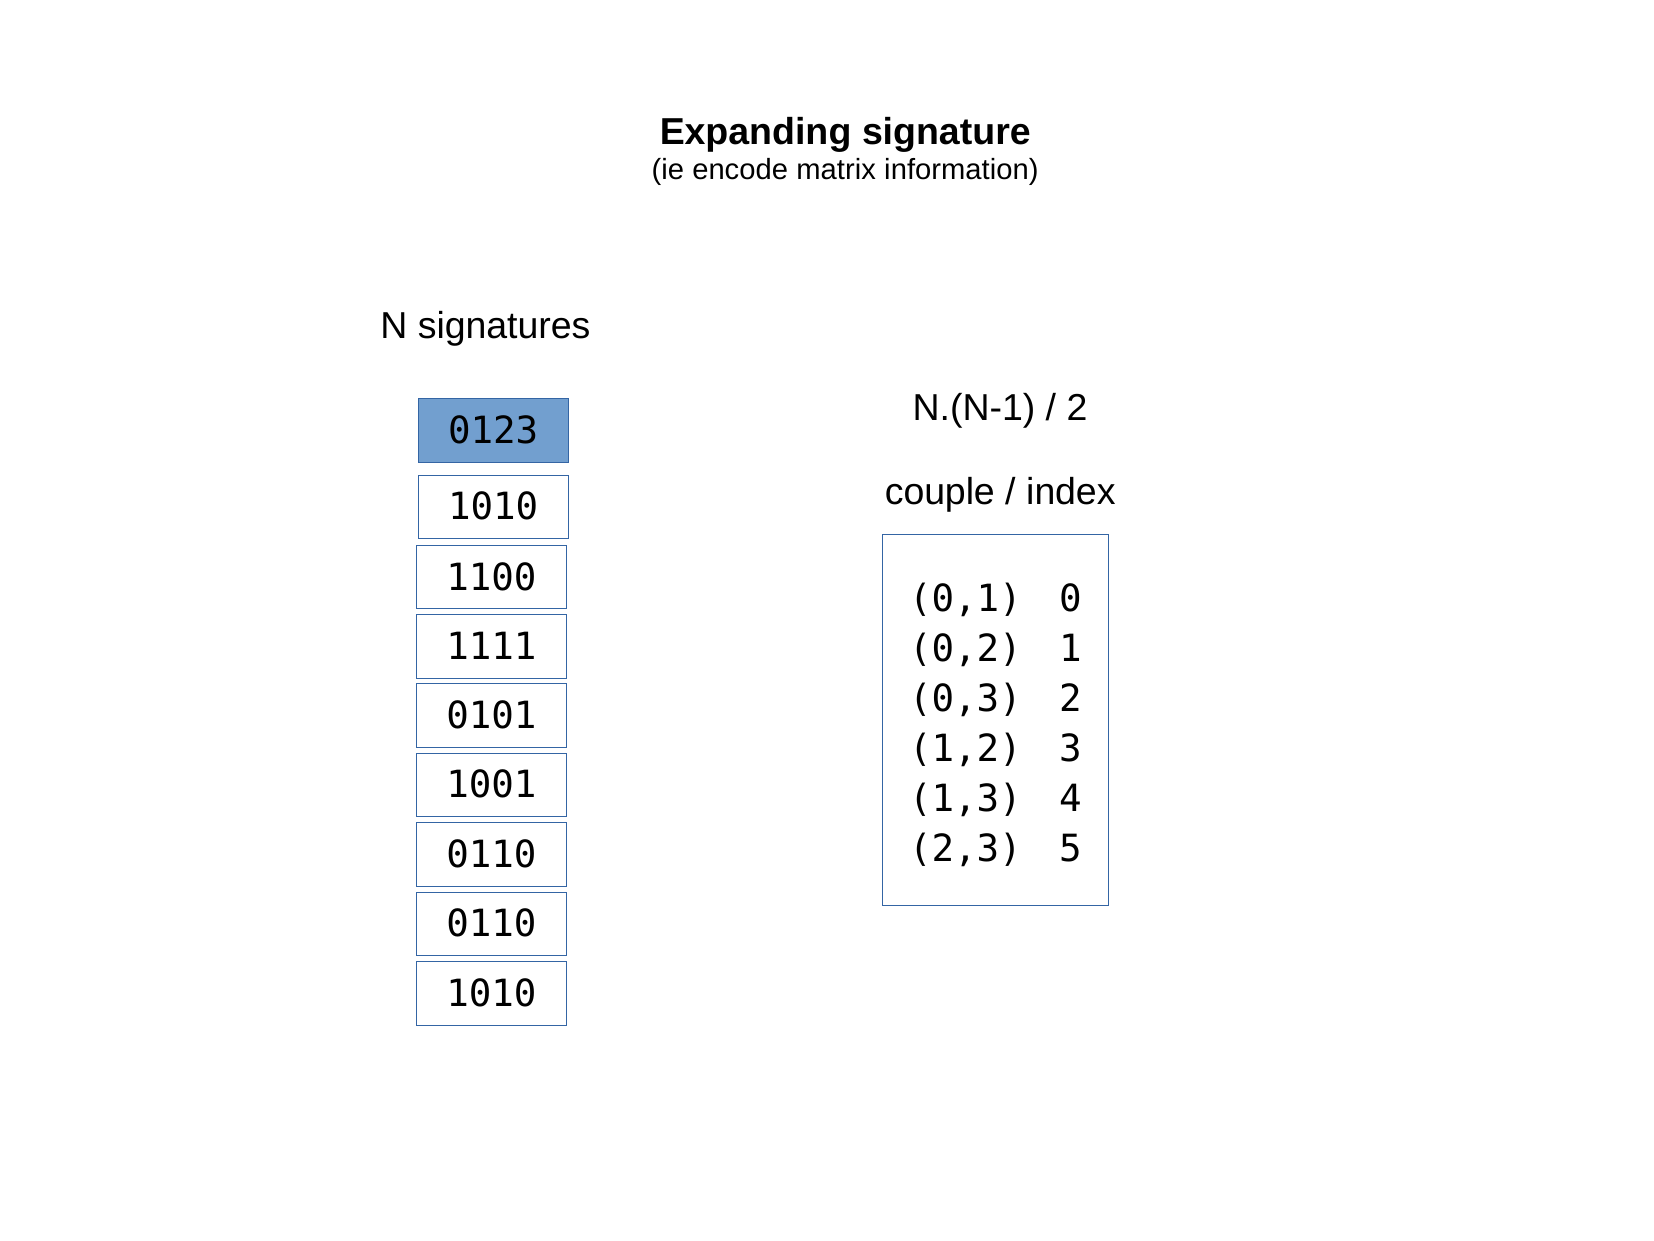

Expanding signature
(ie encode matrix information)
N signatures
0123
N.(N-1) / 2
couple / index
1010
(0,1)	0
(0,2)	1
(0,3)	2
(1,2)	3
(1,3)	4
(2,3)	5
1100
1111
0101
1001
0110
0110
1010